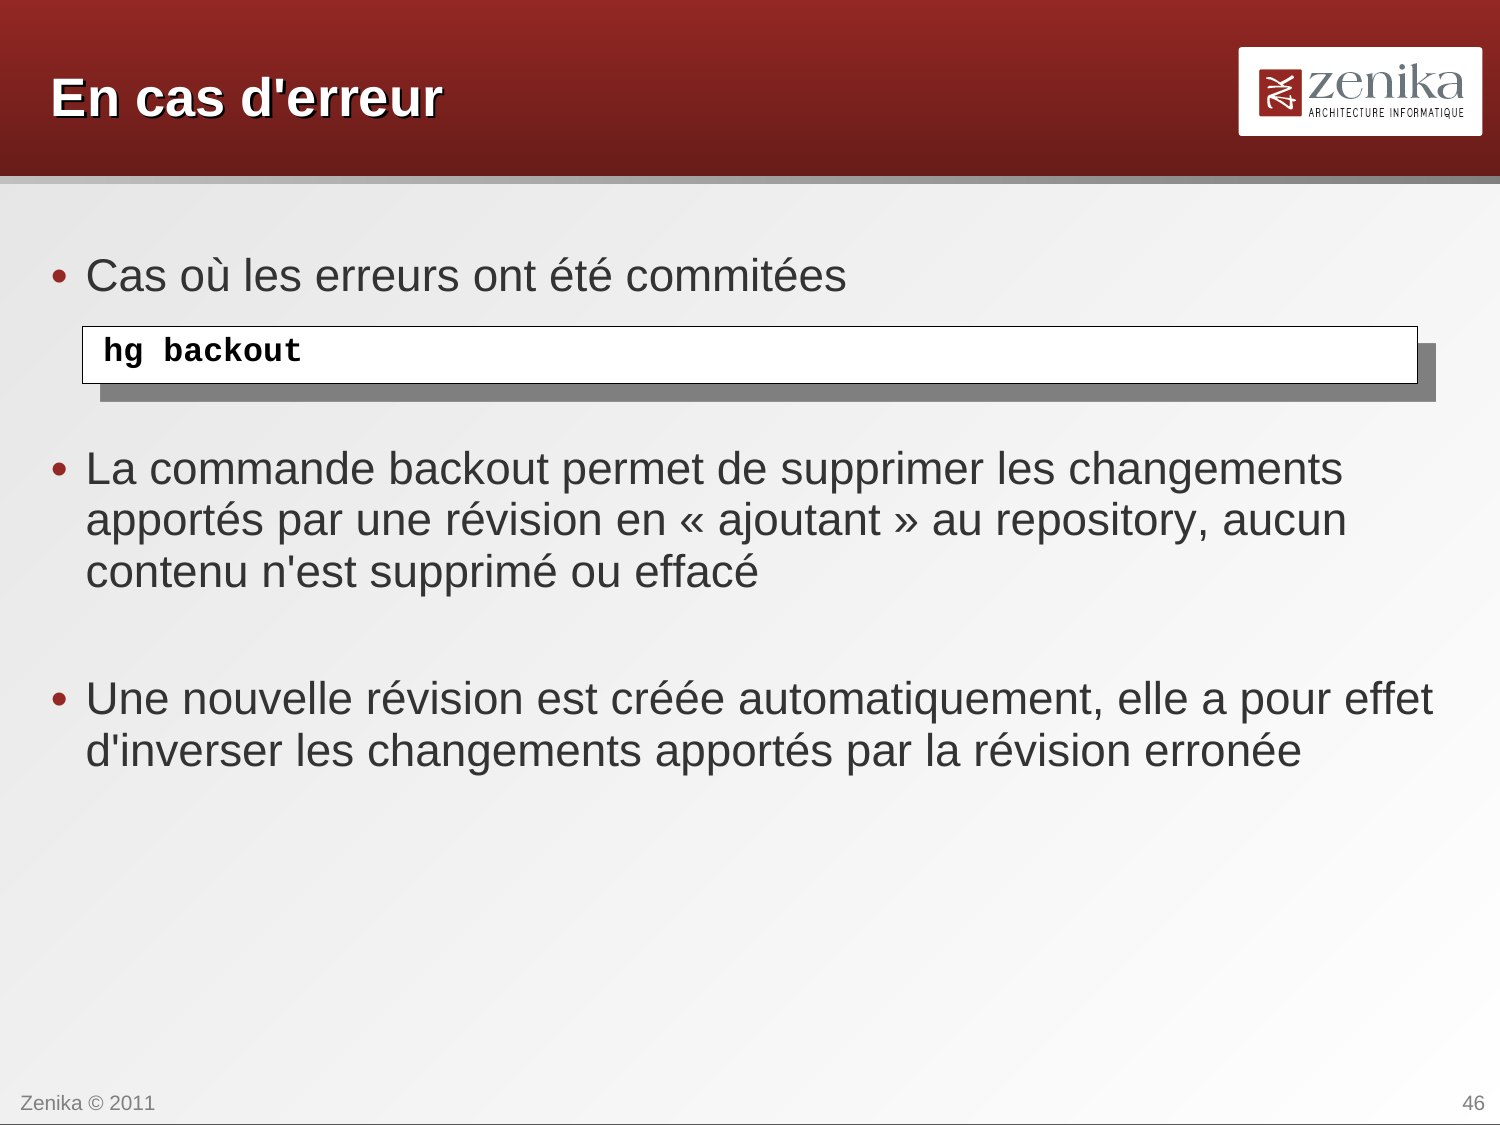

# En cas d'erreur
Cas où les erreurs ont été commitées
La commande backout permet de supprimer les changements apportés par une révision en « ajoutant » au repository, aucun contenu n'est supprimé ou effacé
Une nouvelle révision est créée automatiquement, elle a pour effet d'inverser les changements apportés par la révision erronée
hg backout